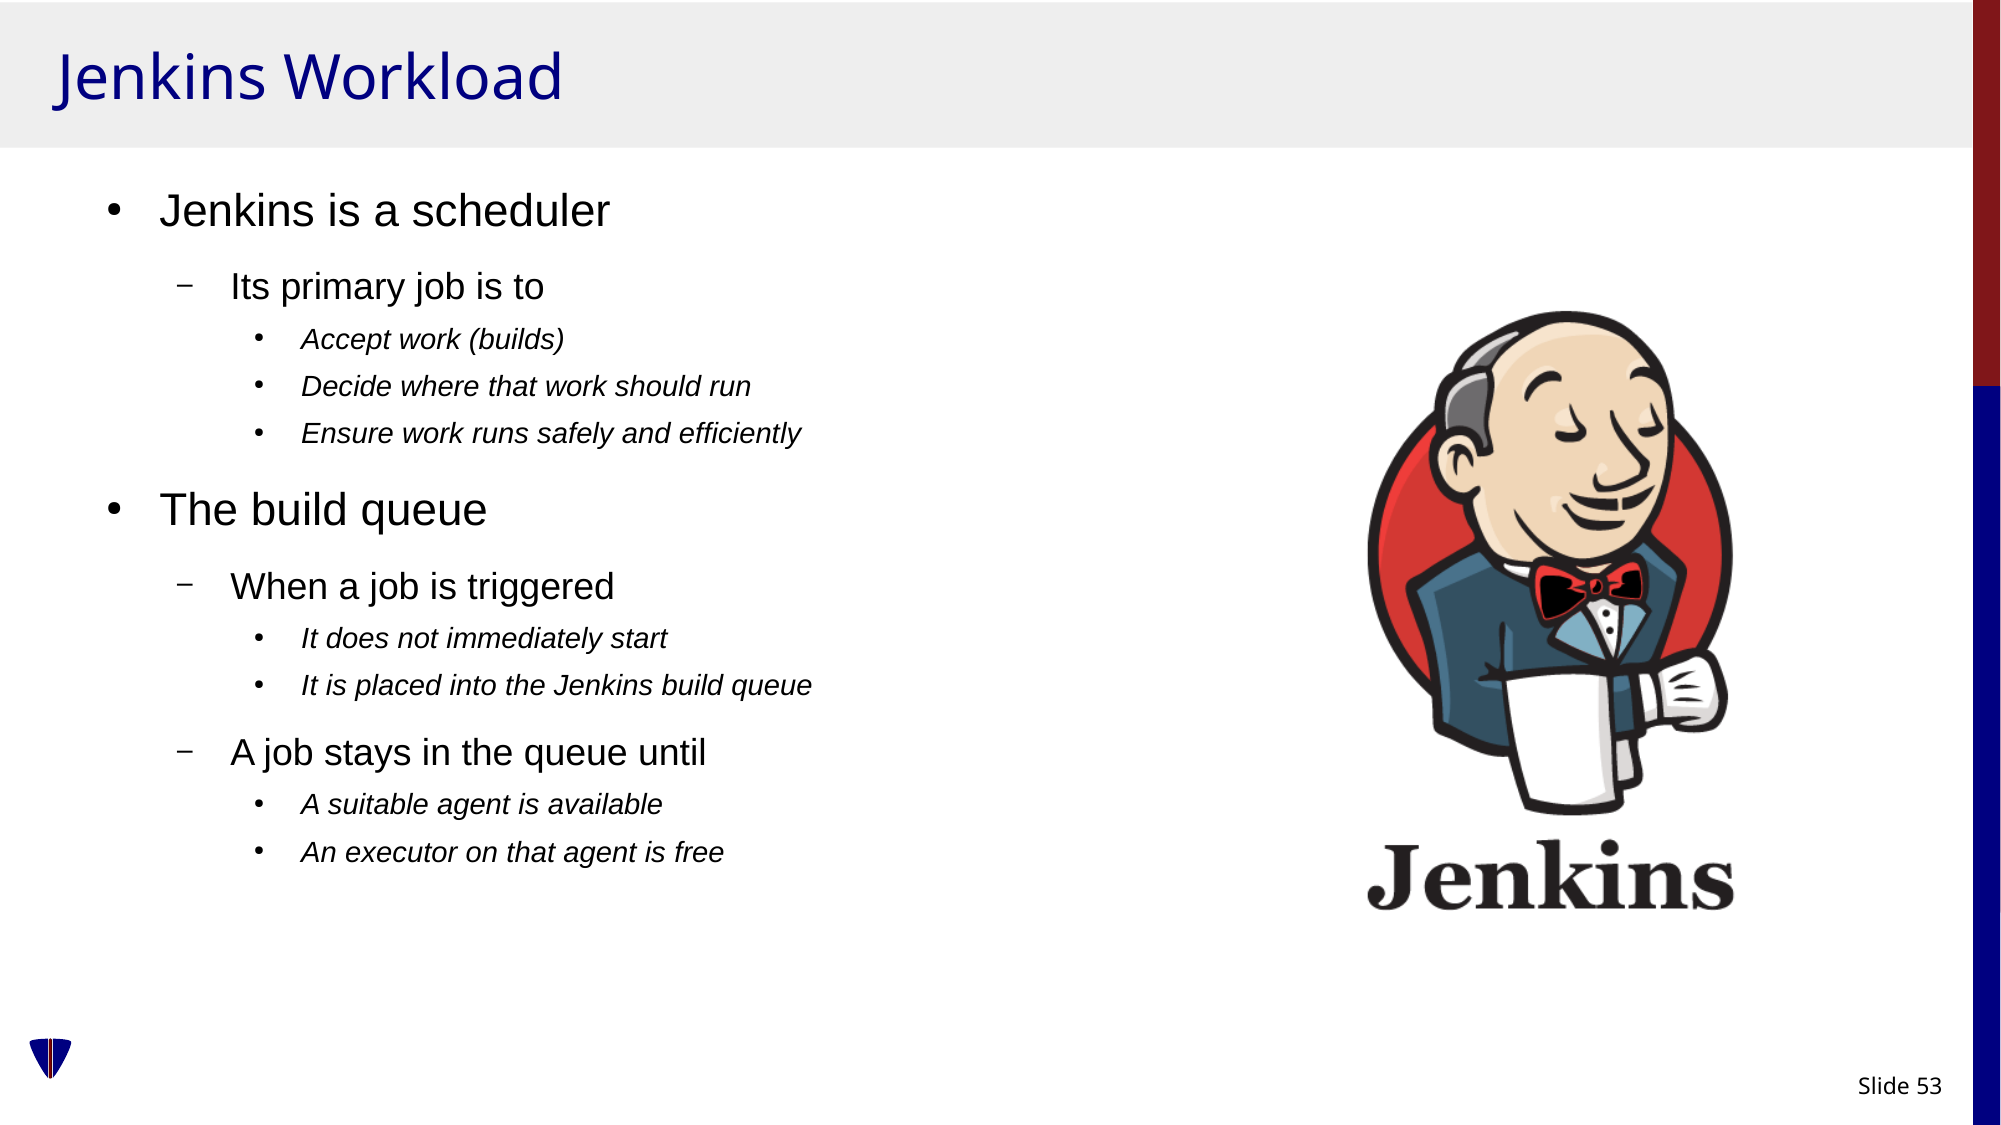

# Jenkins Workload
Jenkins is a scheduler
Its primary job is to
Accept work (builds)
Decide where that work should run
Ensure work runs safely and efficiently
The build queue
When a job is triggered
It does not immediately start
It is placed into the Jenkins build queue
A job stays in the queue until
A suitable agent is available
An executor on that agent is free